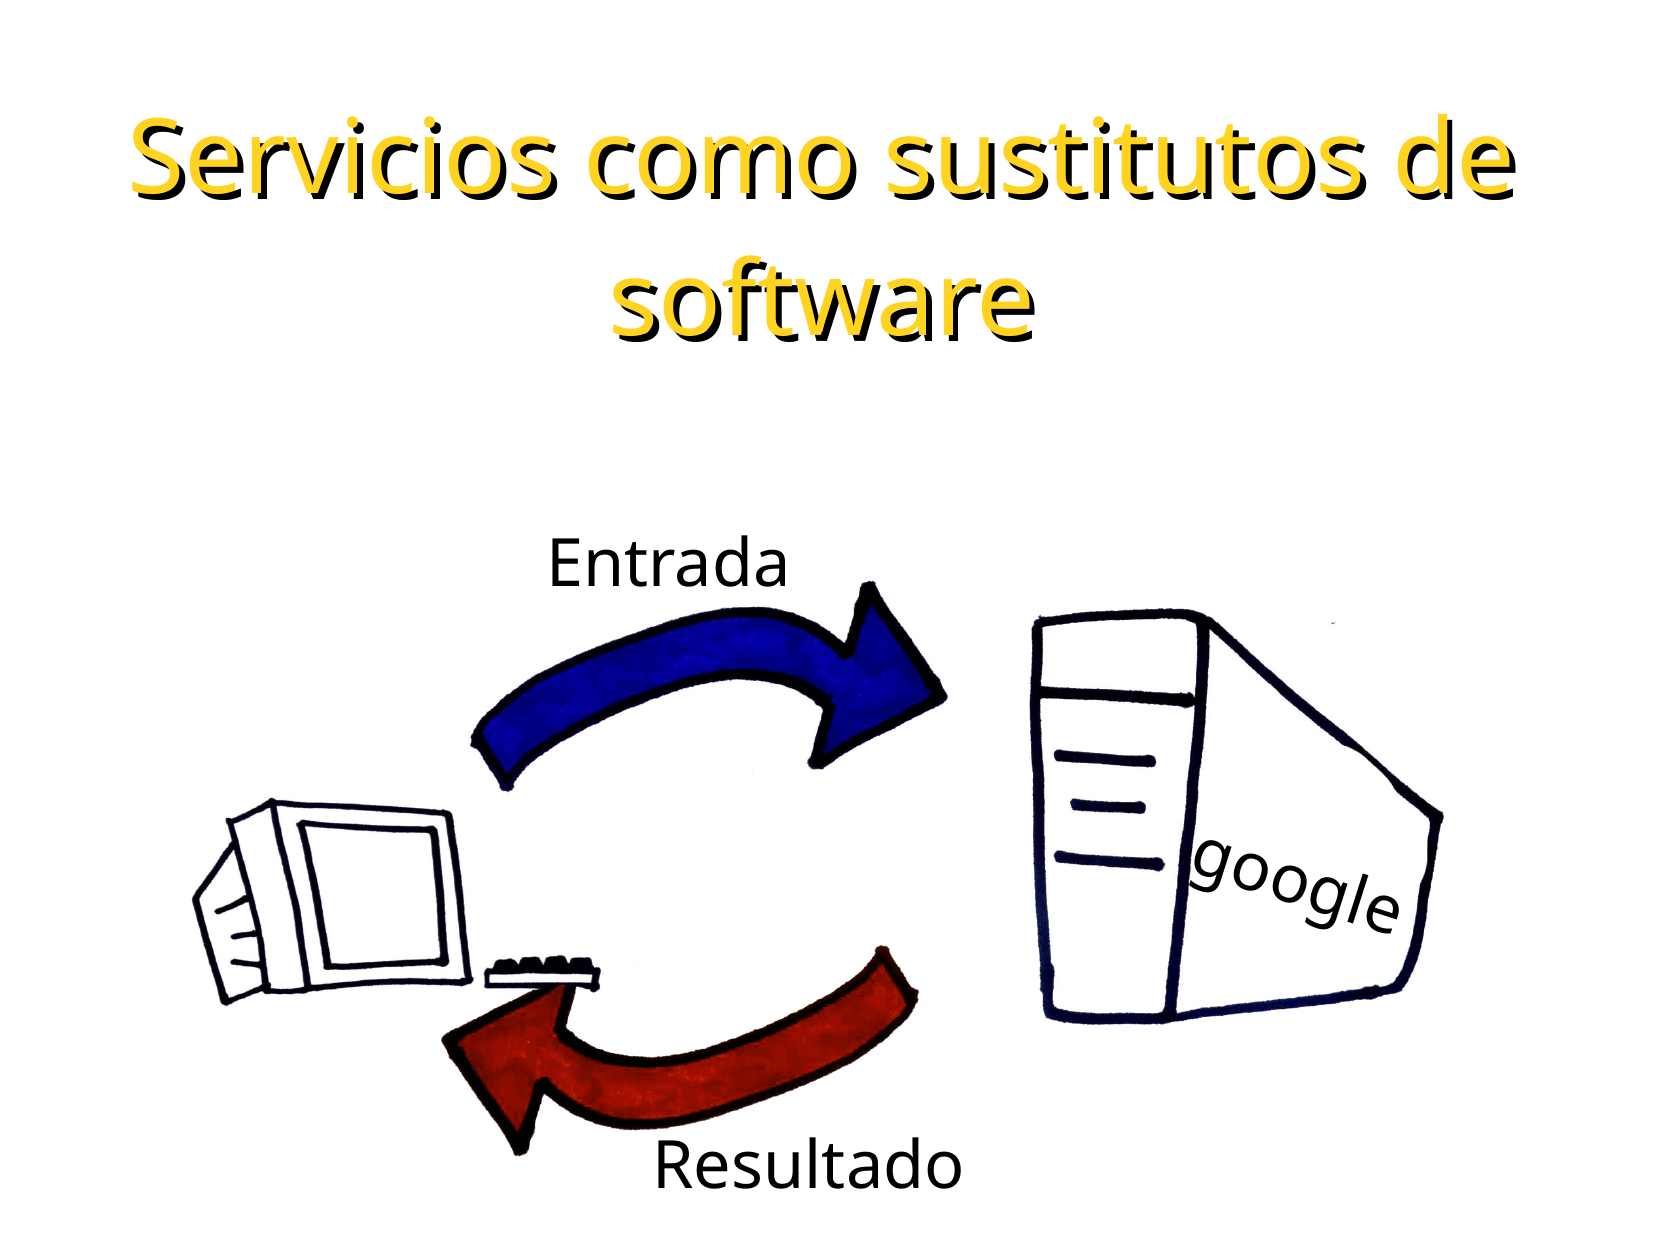

# Servicios como sustitutos de software
Entrada
google
Resultado